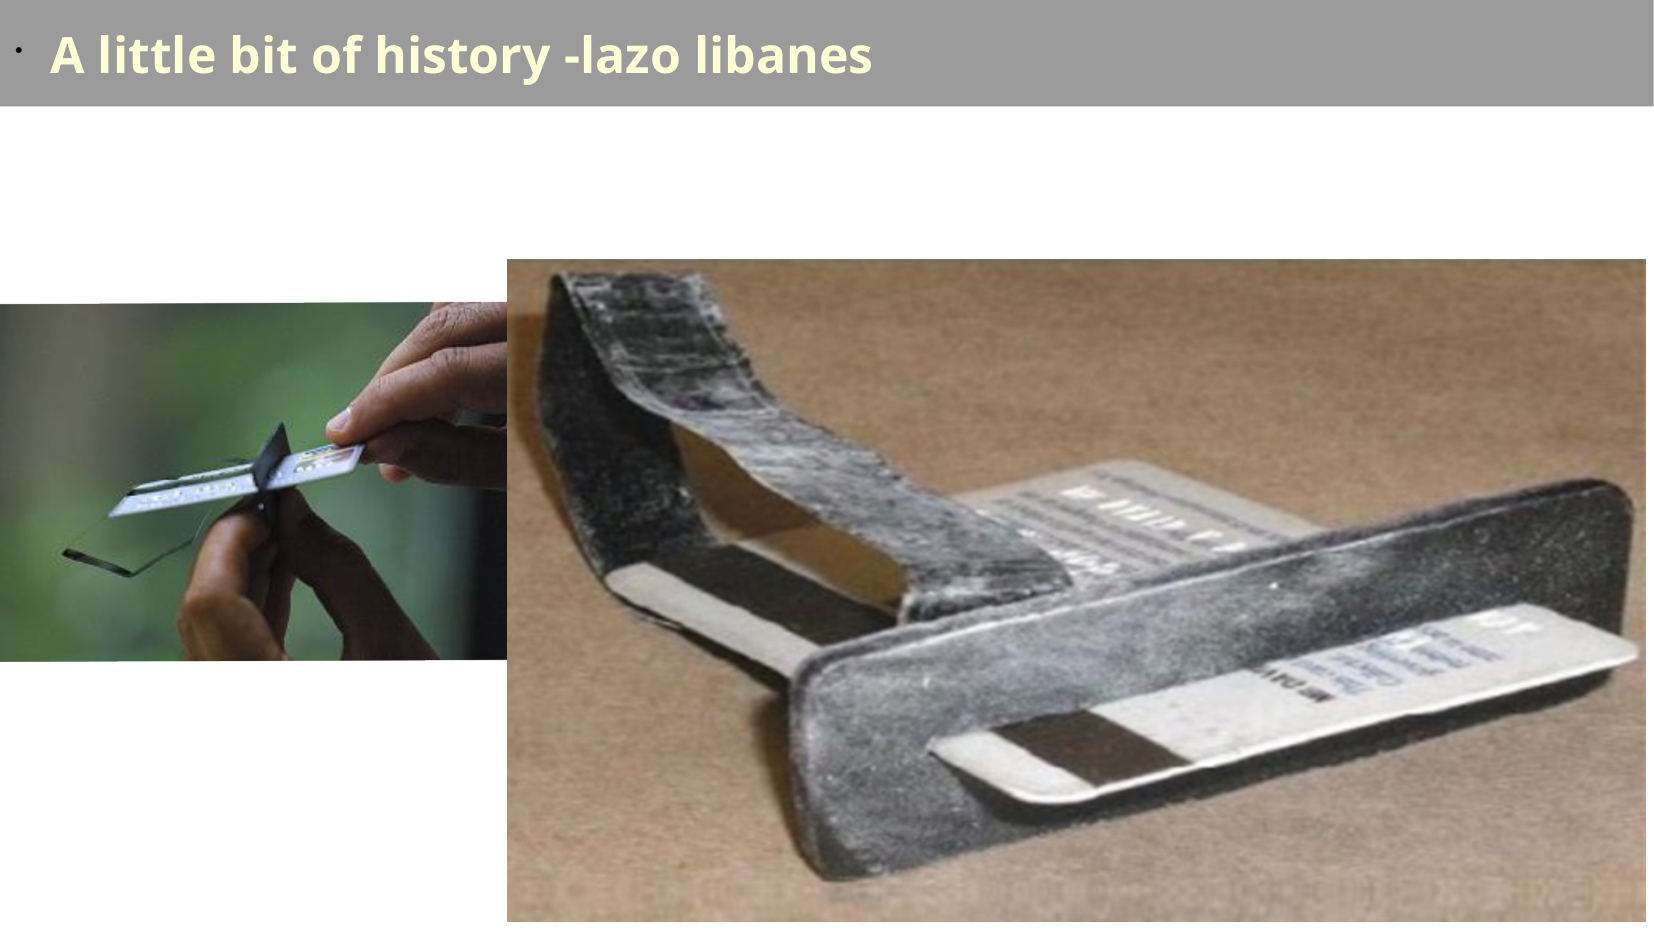

# A little bit of history -lazo libanes